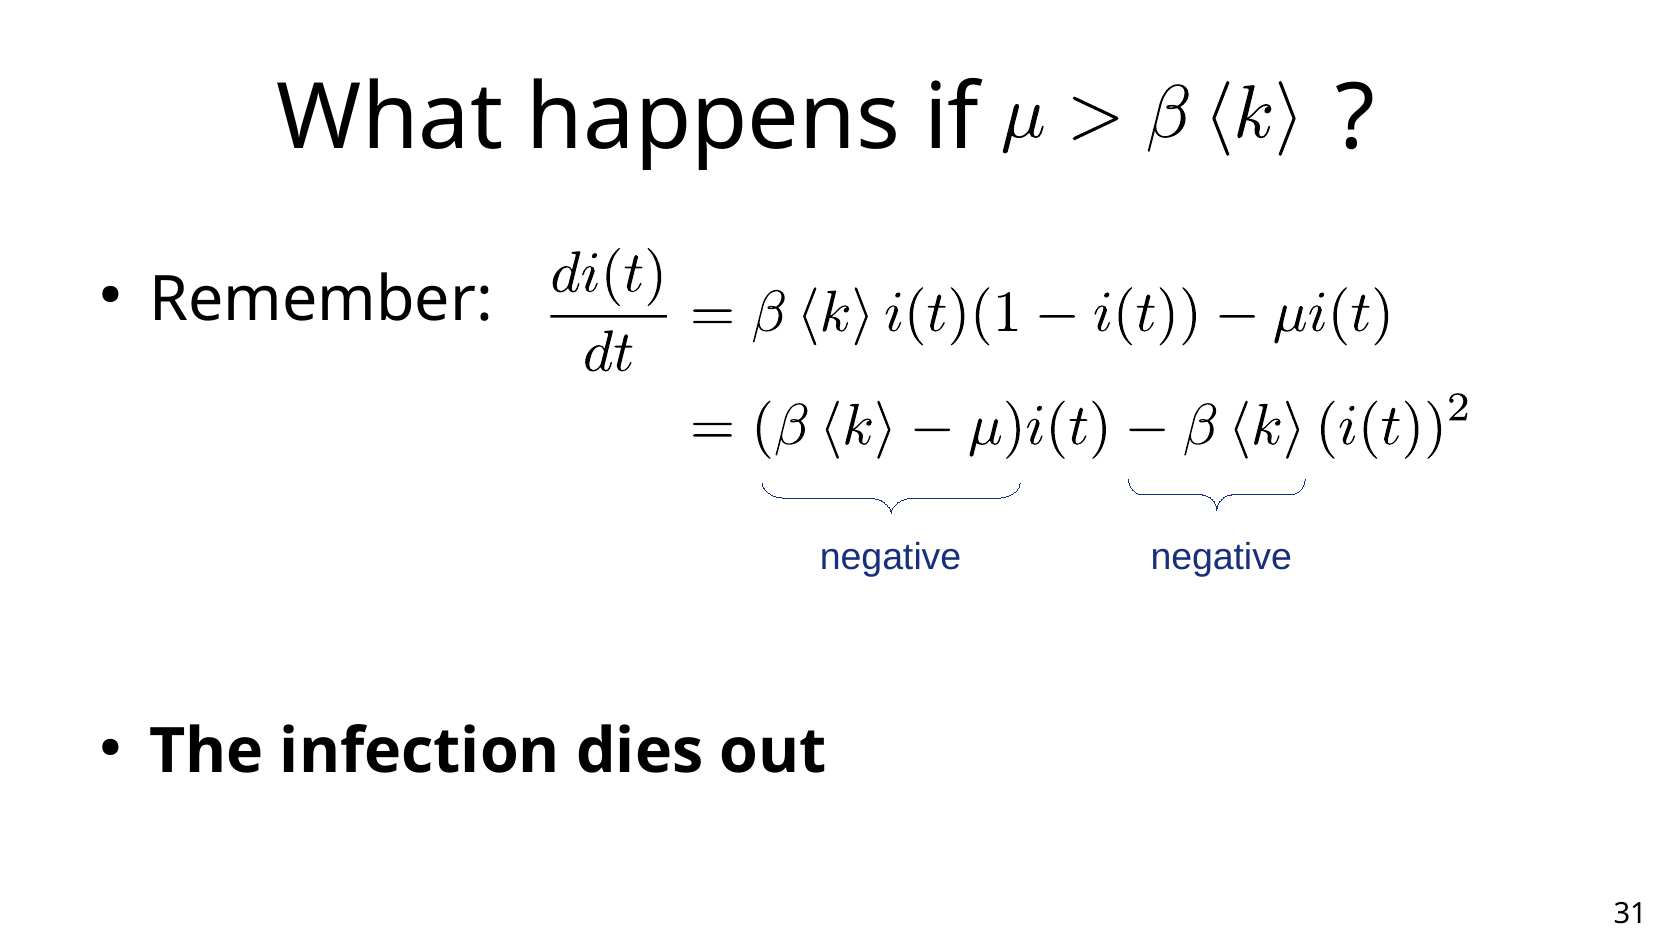

# What happens if ?
Remember:
The infection dies out
negative
negative
31